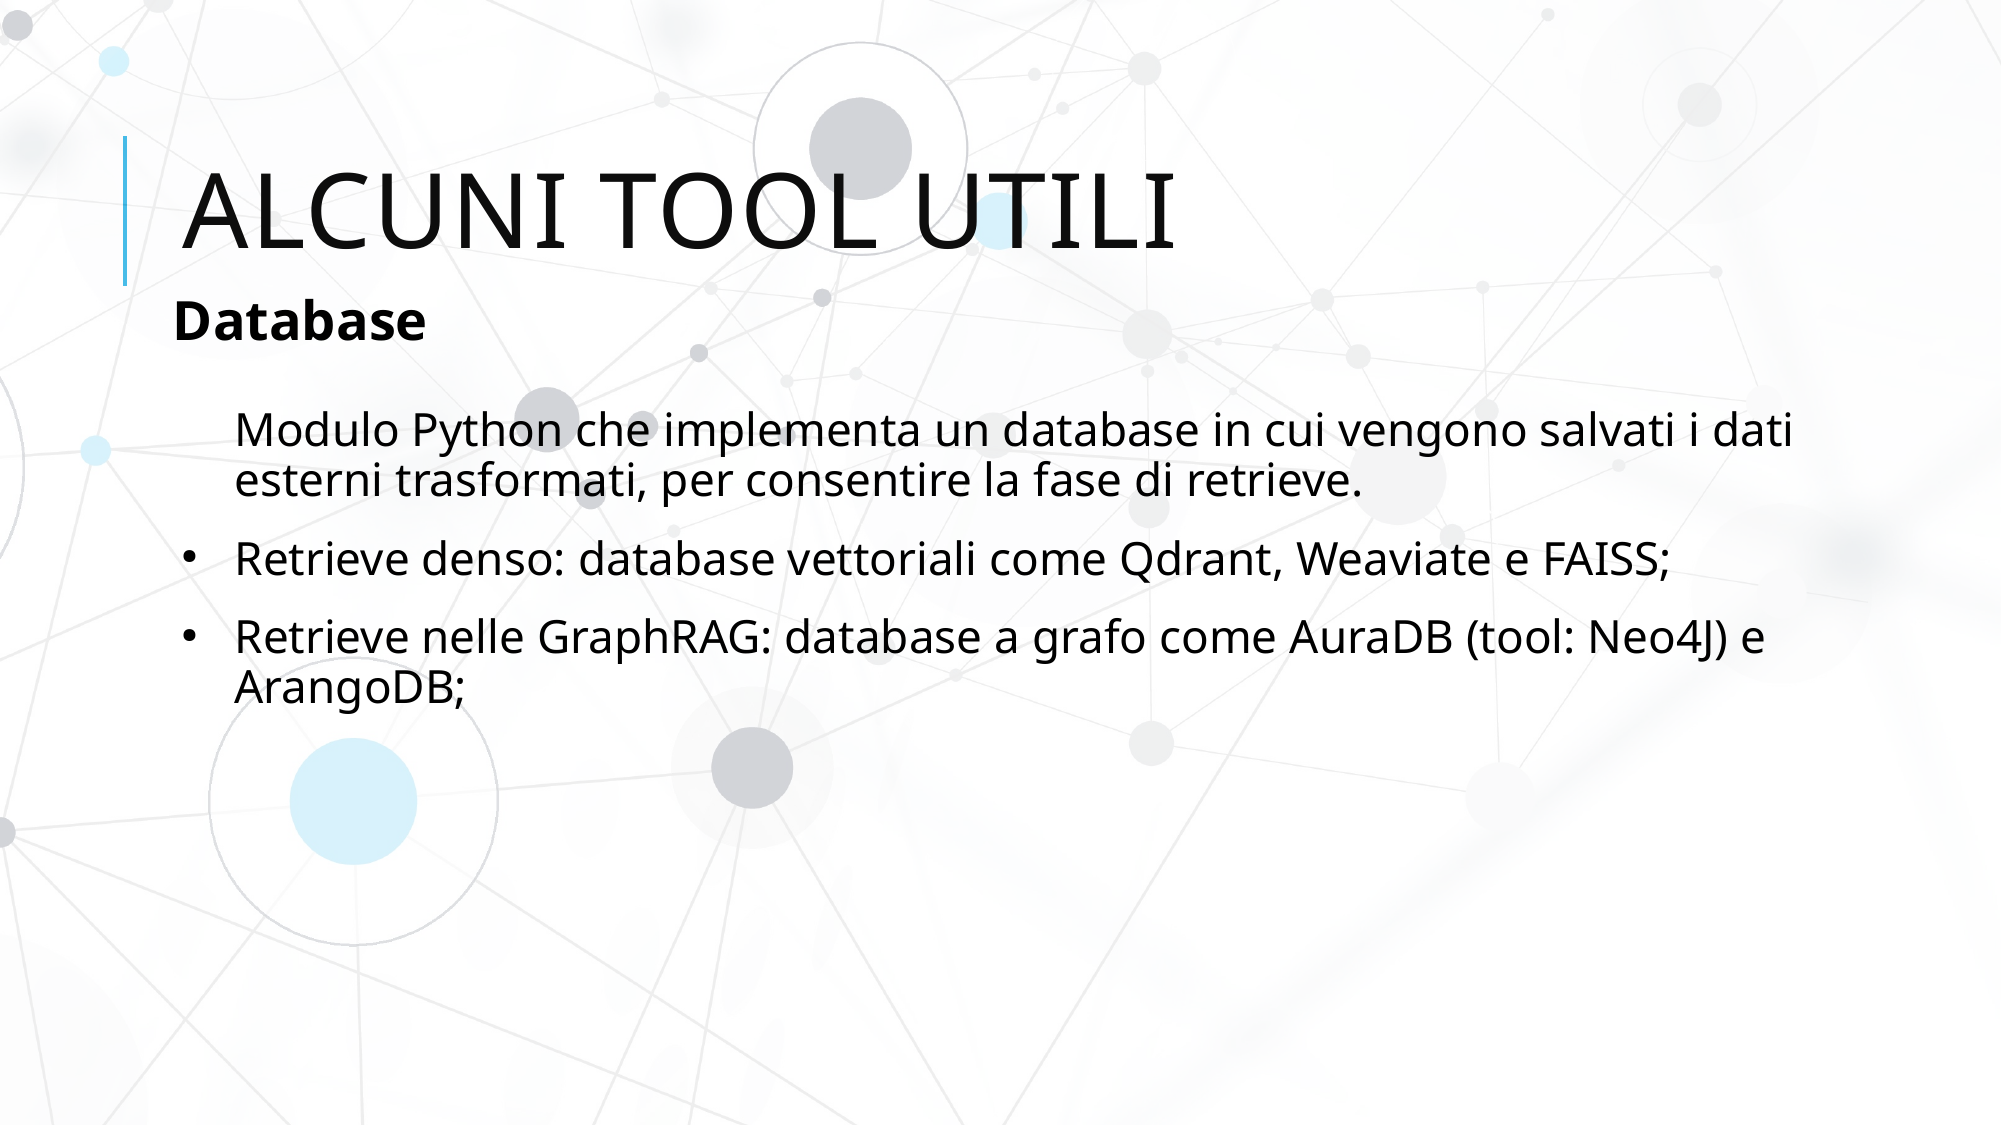

# Alcuni tool utili
 Database
Modulo Python che implementa un database in cui vengono salvati i dati esterni trasformati, per consentire la fase di retrieve.
Retrieve denso: database vettoriali come Qdrant, Weaviate e FAISS;
Retrieve nelle GraphRAG: database a grafo come AuraDB (tool: Neo4J) e ArangoDB;